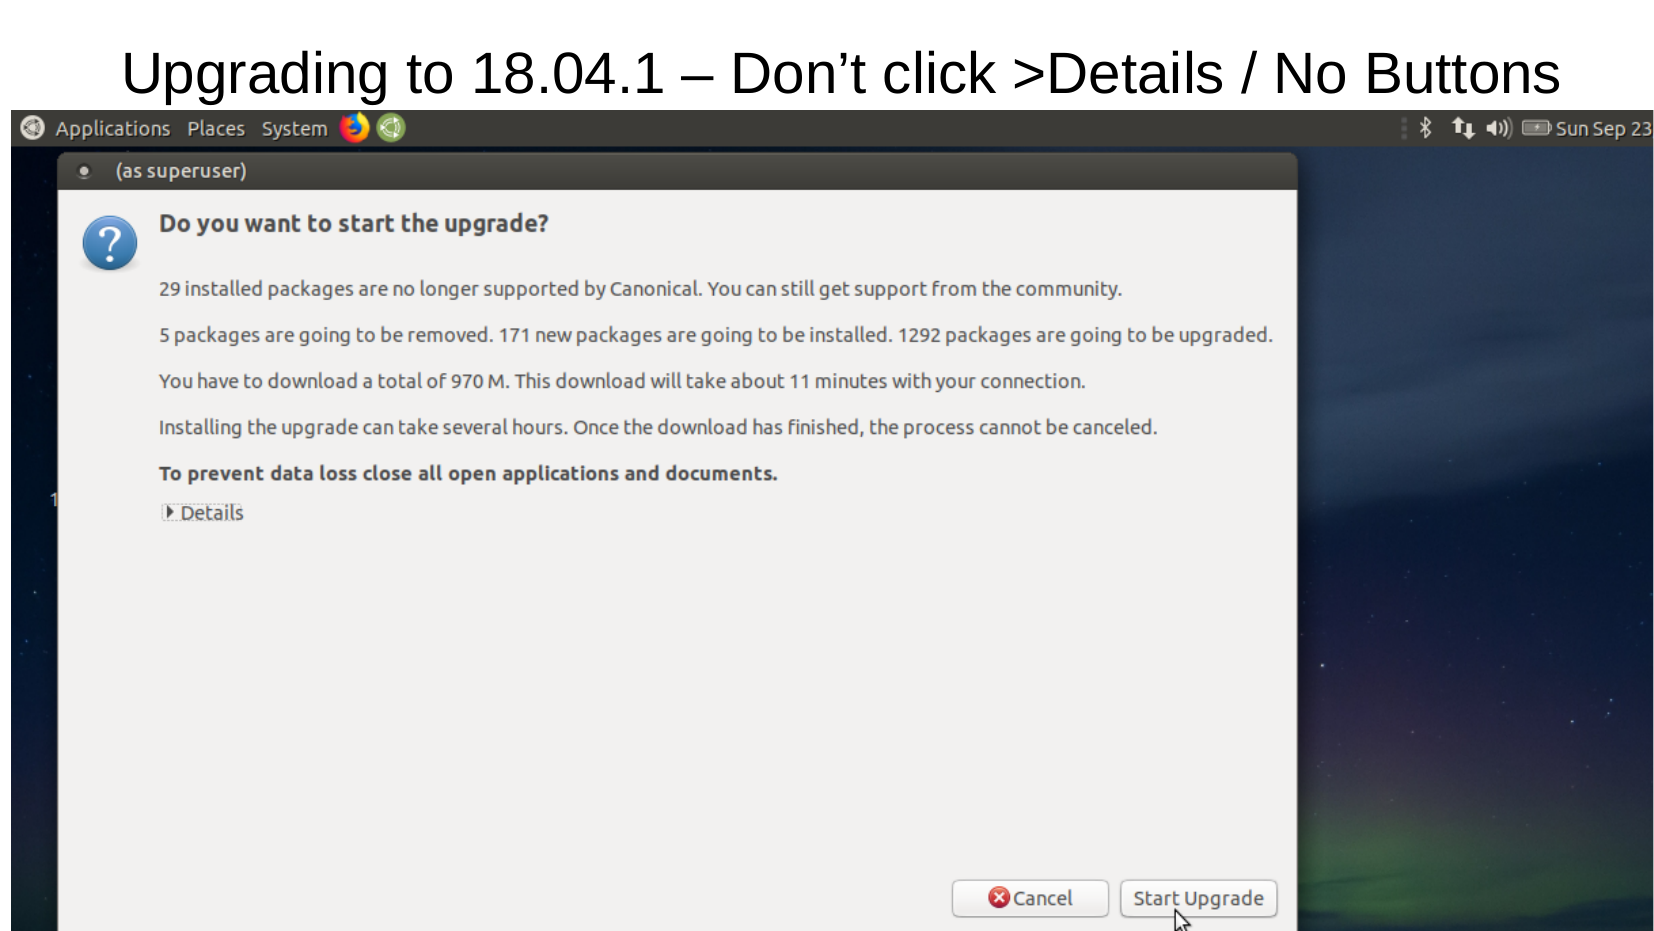

# Upgrading to 18.04.1 – Don’t click >Details / No Buttons